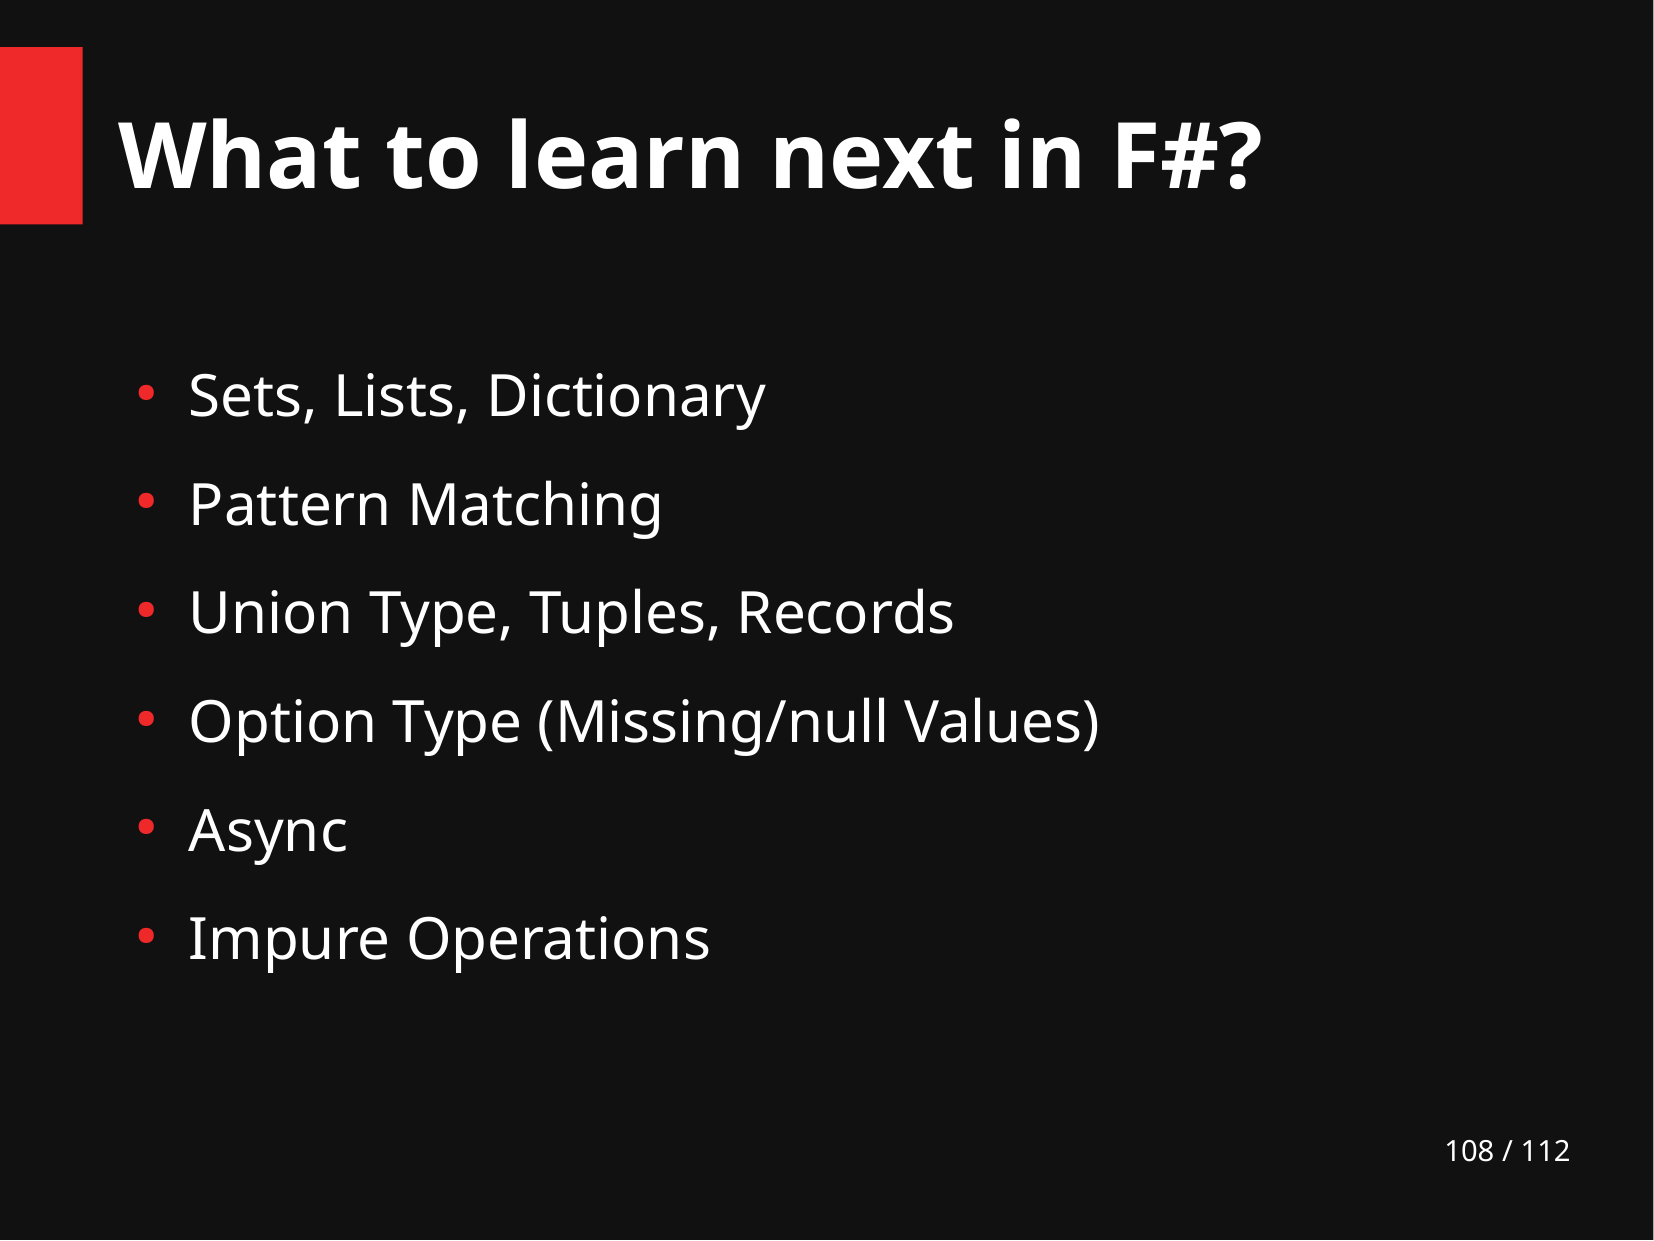

# What to learn next in F#?
Sets, Lists, Dictionary
Pattern Matching
Union Type, Tuples, Records
Option Type (Missing/null Values)
Async
Impure Operations
108